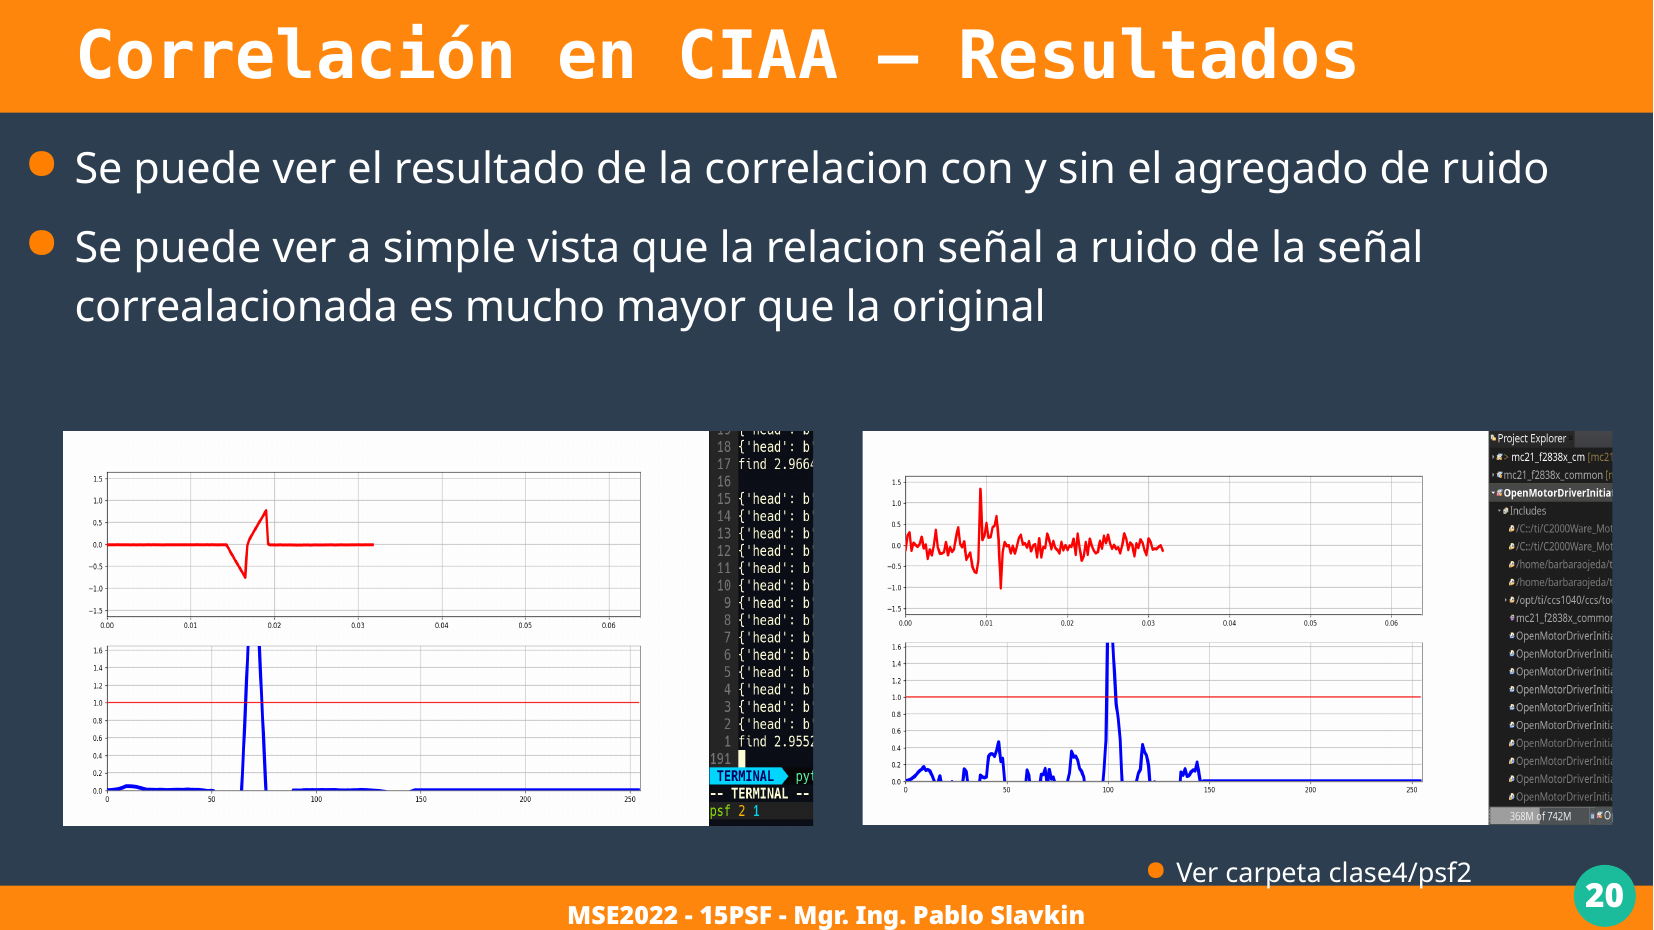

Correlación en CIAA – Resultados
# Se puede ver el resultado de la correlacion con y sin el agregado de ruido
Se puede ver a simple vista que la relacion señal a ruido de la señal correalacionada es mucho mayor que la original
Ver carpeta clase4/psf2
MSE2022 - 15PSF - Mgr. Ing. Pablo Slavkin